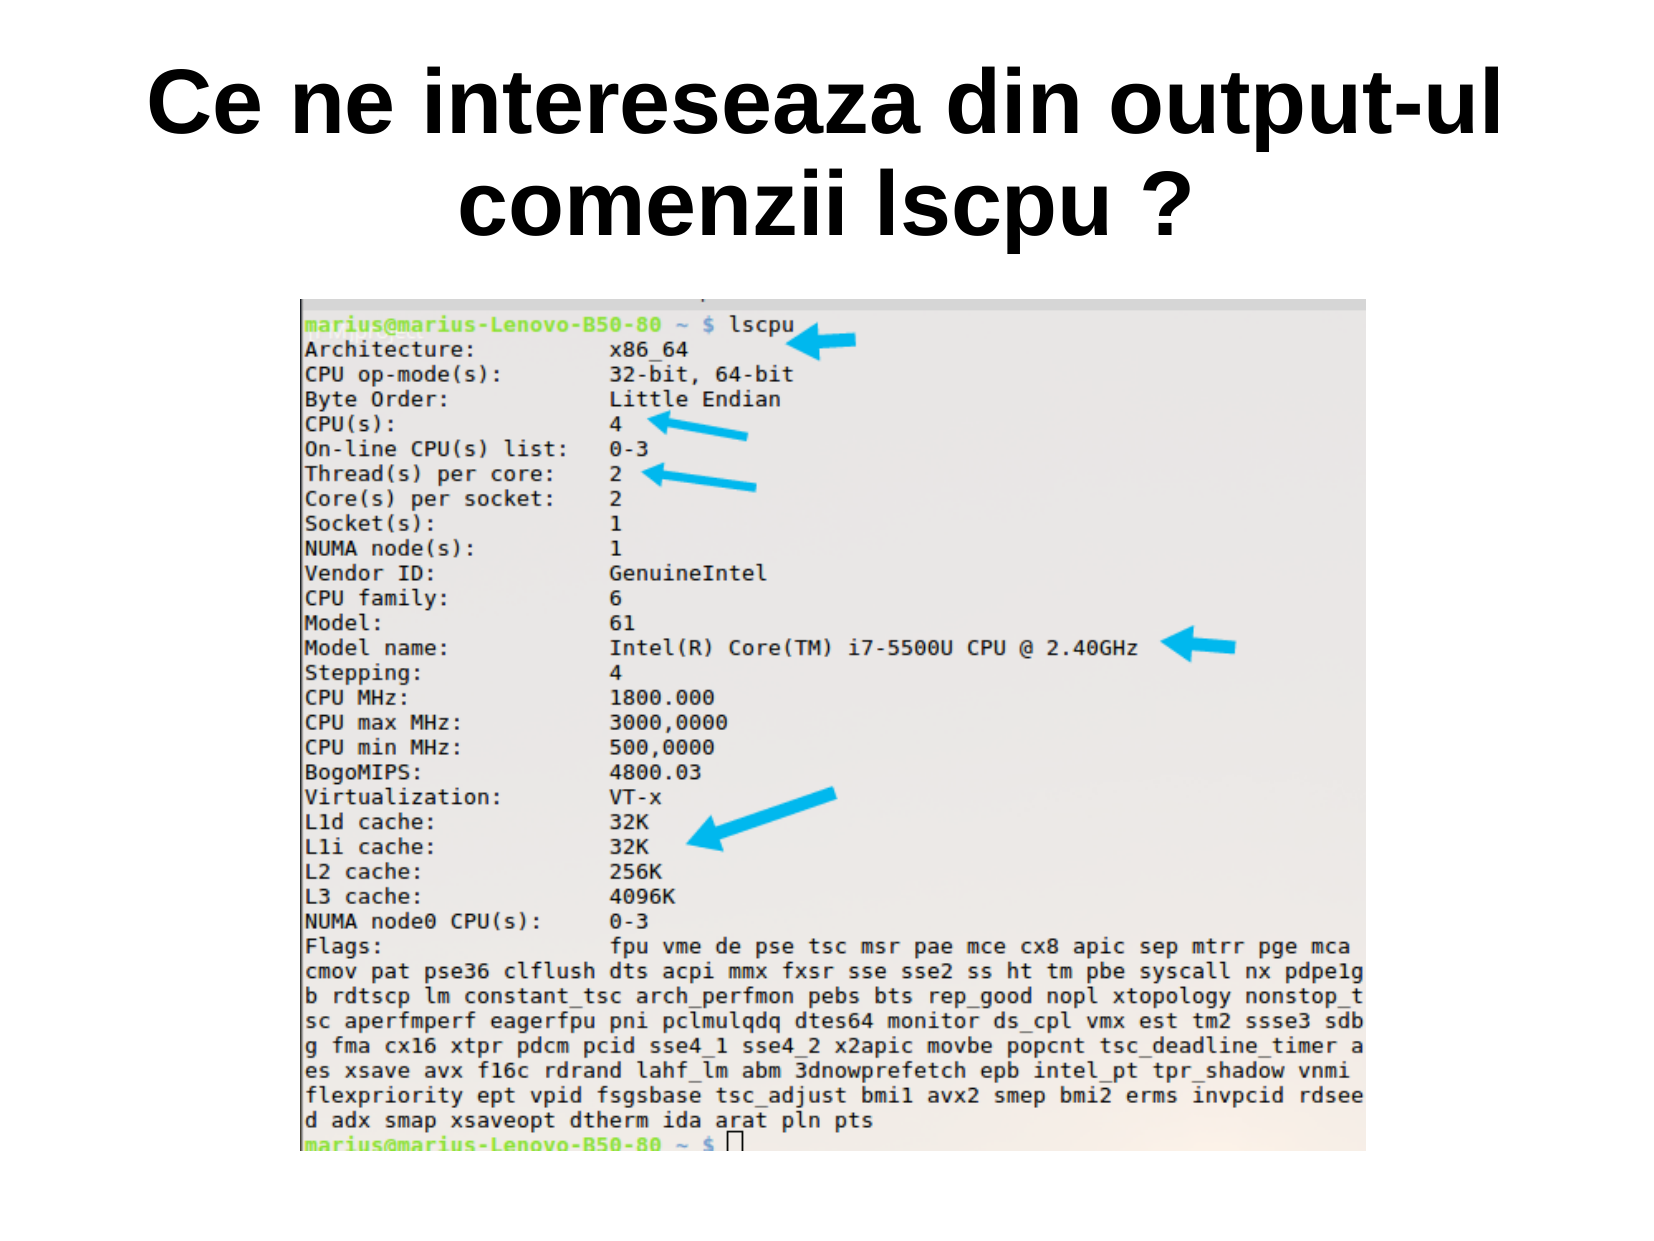

# Ce ne intereseaza din output-ul comenzii lscpu ?